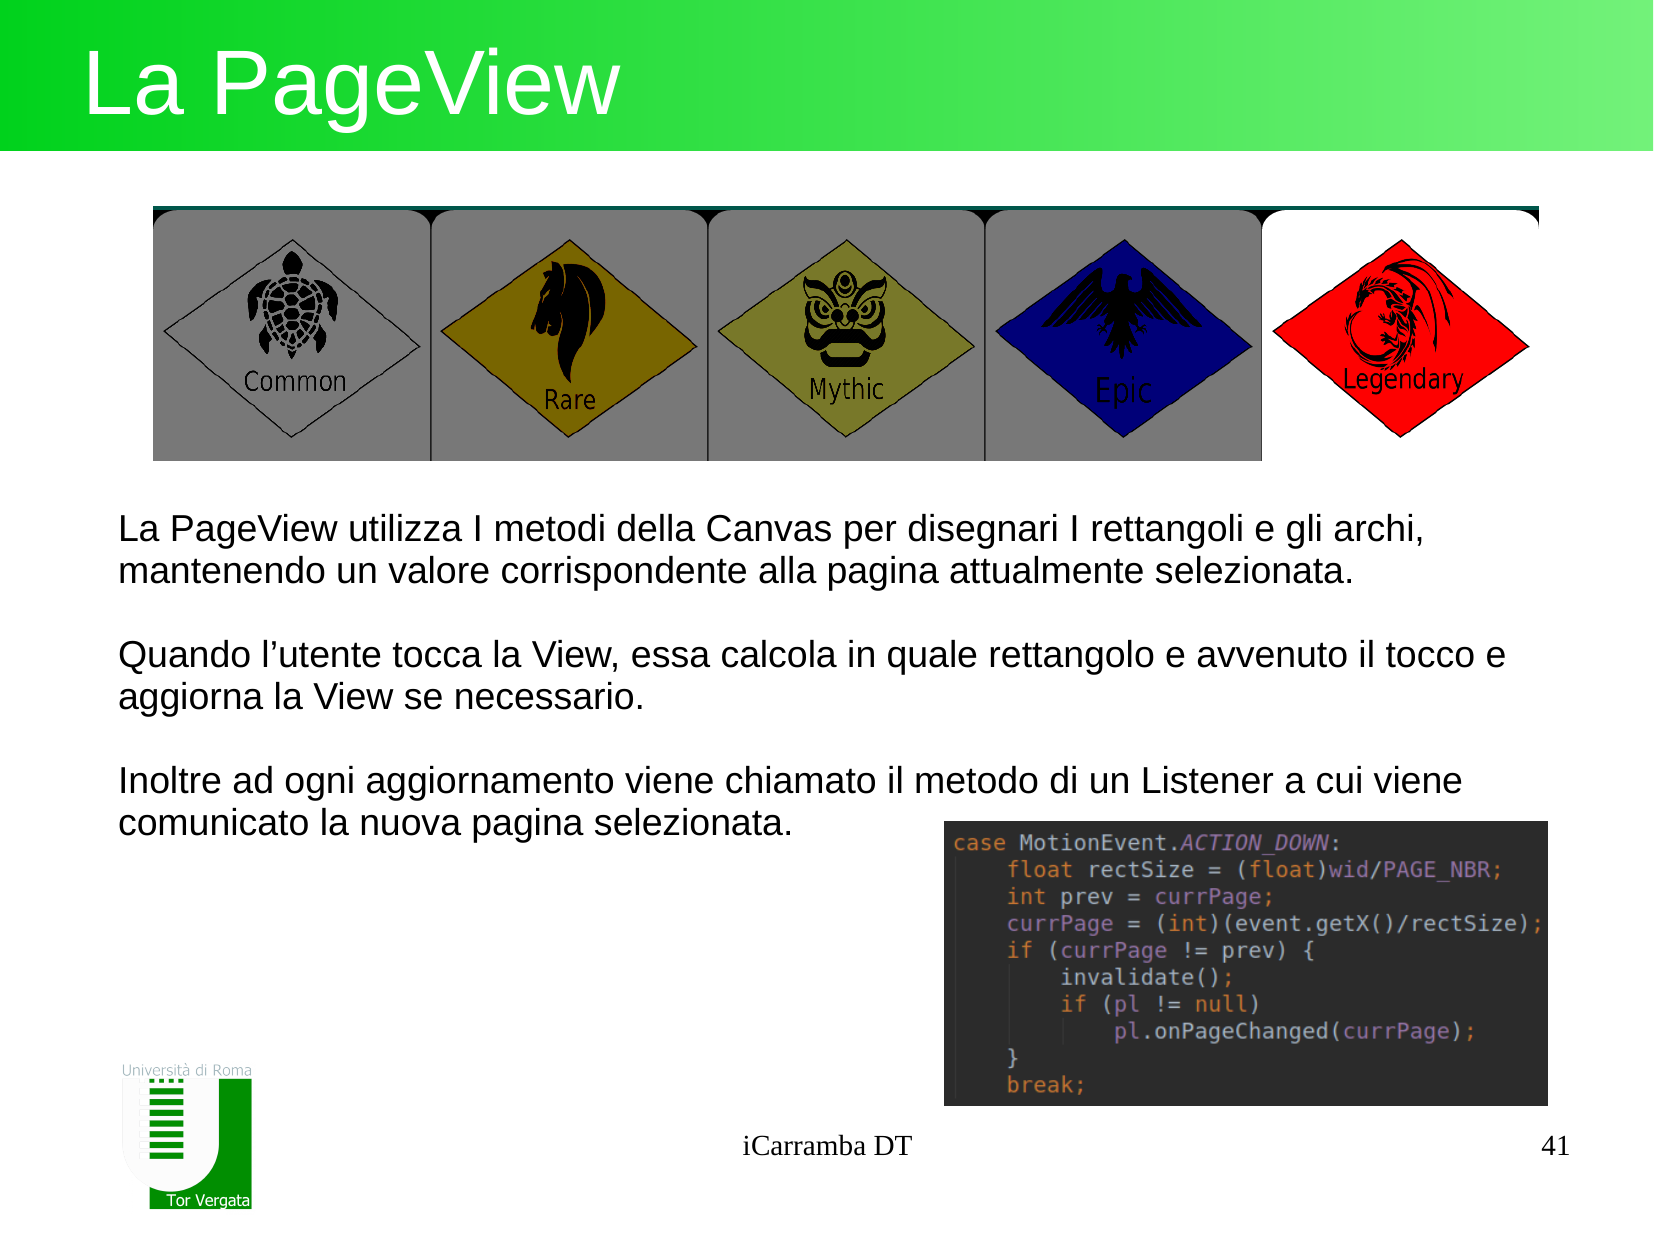

# La PageView
La PageView utilizza I metodi della Canvas per disegnari I rettangoli e gli archi, mantenendo un valore corrispondente alla pagina attualmente selezionata.
Quando l’utente tocca la View, essa calcola in quale rettangolo e avvenuto il tocco e aggiorna la View se necessario.
Inoltre ad ogni aggiornamento viene chiamato il metodo di un Listener a cui viene comunicato la nuova pagina selezionata.
41